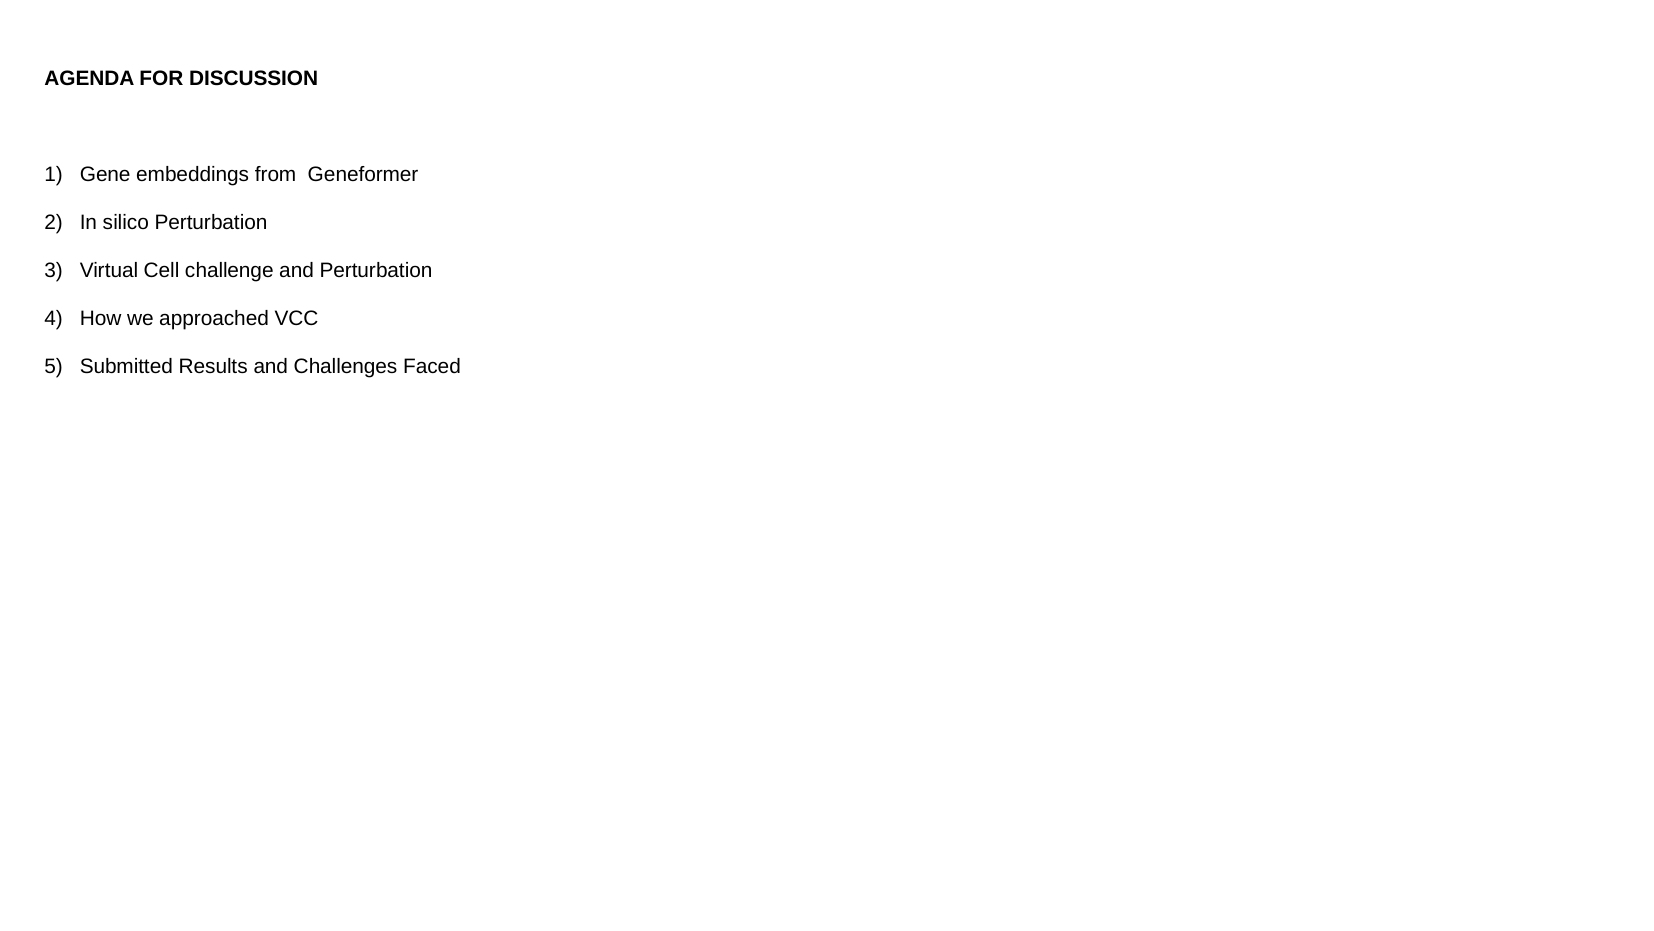

AGENDA FOR DISCUSSION
Gene embeddings from Geneformer
In silico Perturbation
Virtual Cell challenge and Perturbation
How we approached VCC
Submitted Results and Challenges Faced